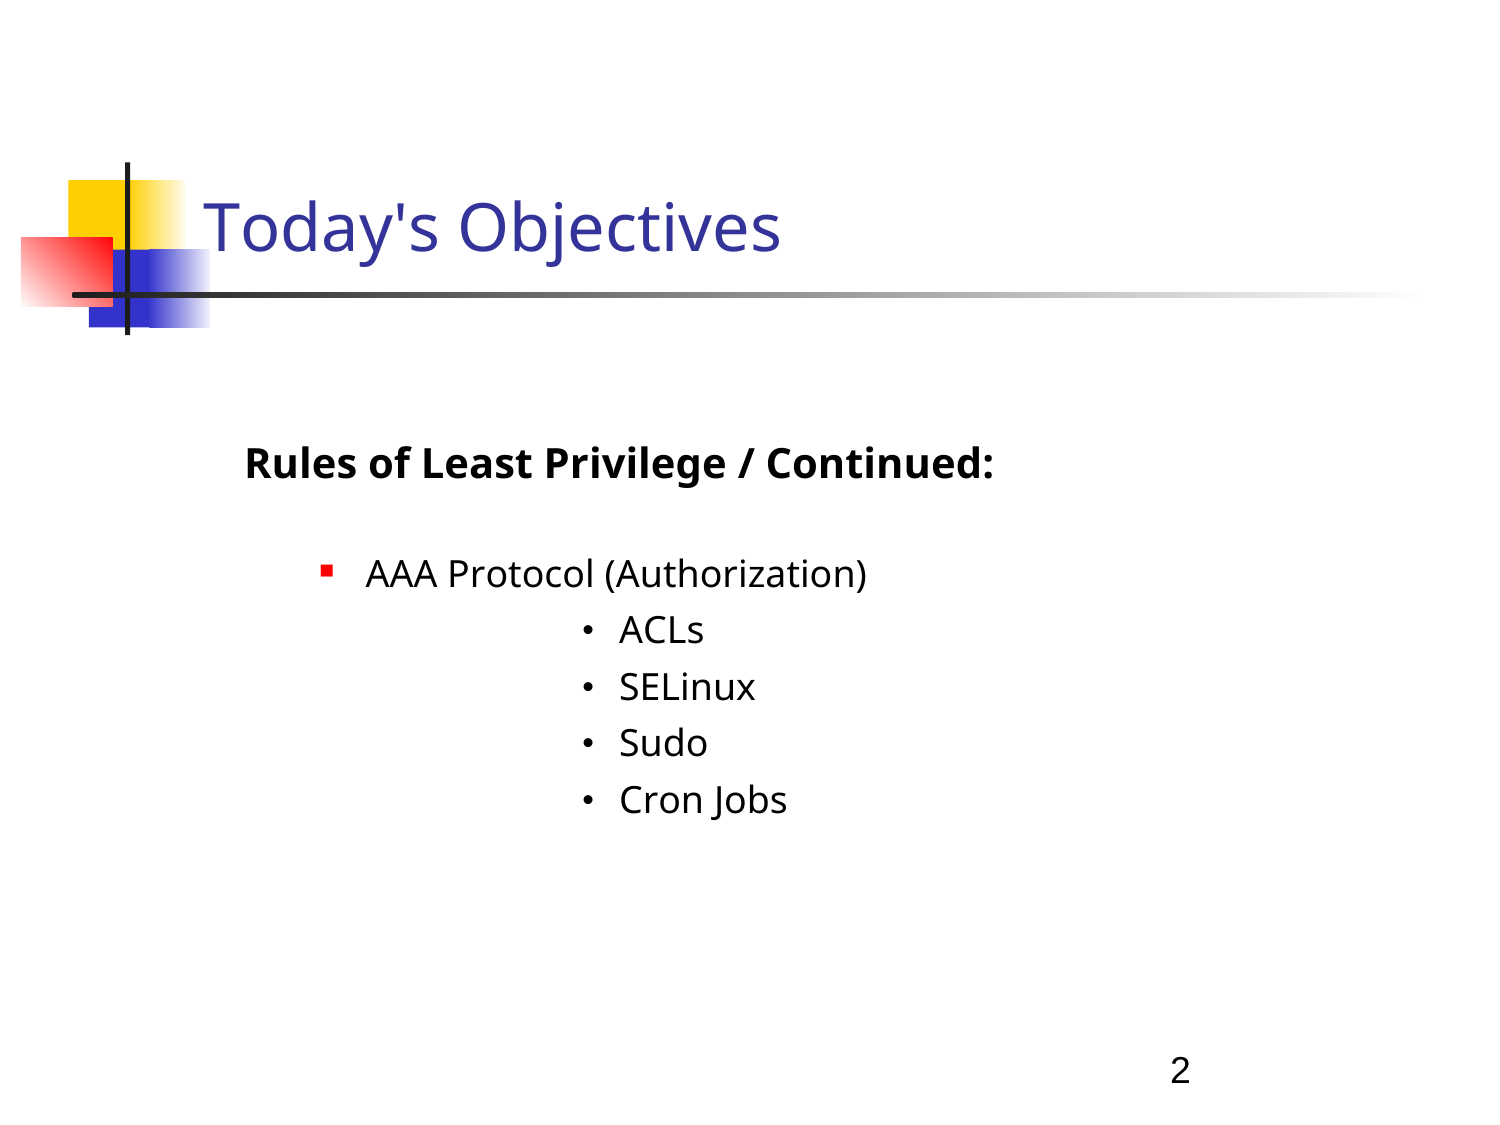

# Today's Objectives
Rules of Least Privilege / Continued:
AAA Protocol (Authorization)
ACLs
SELinux
Sudo
Cron Jobs
2